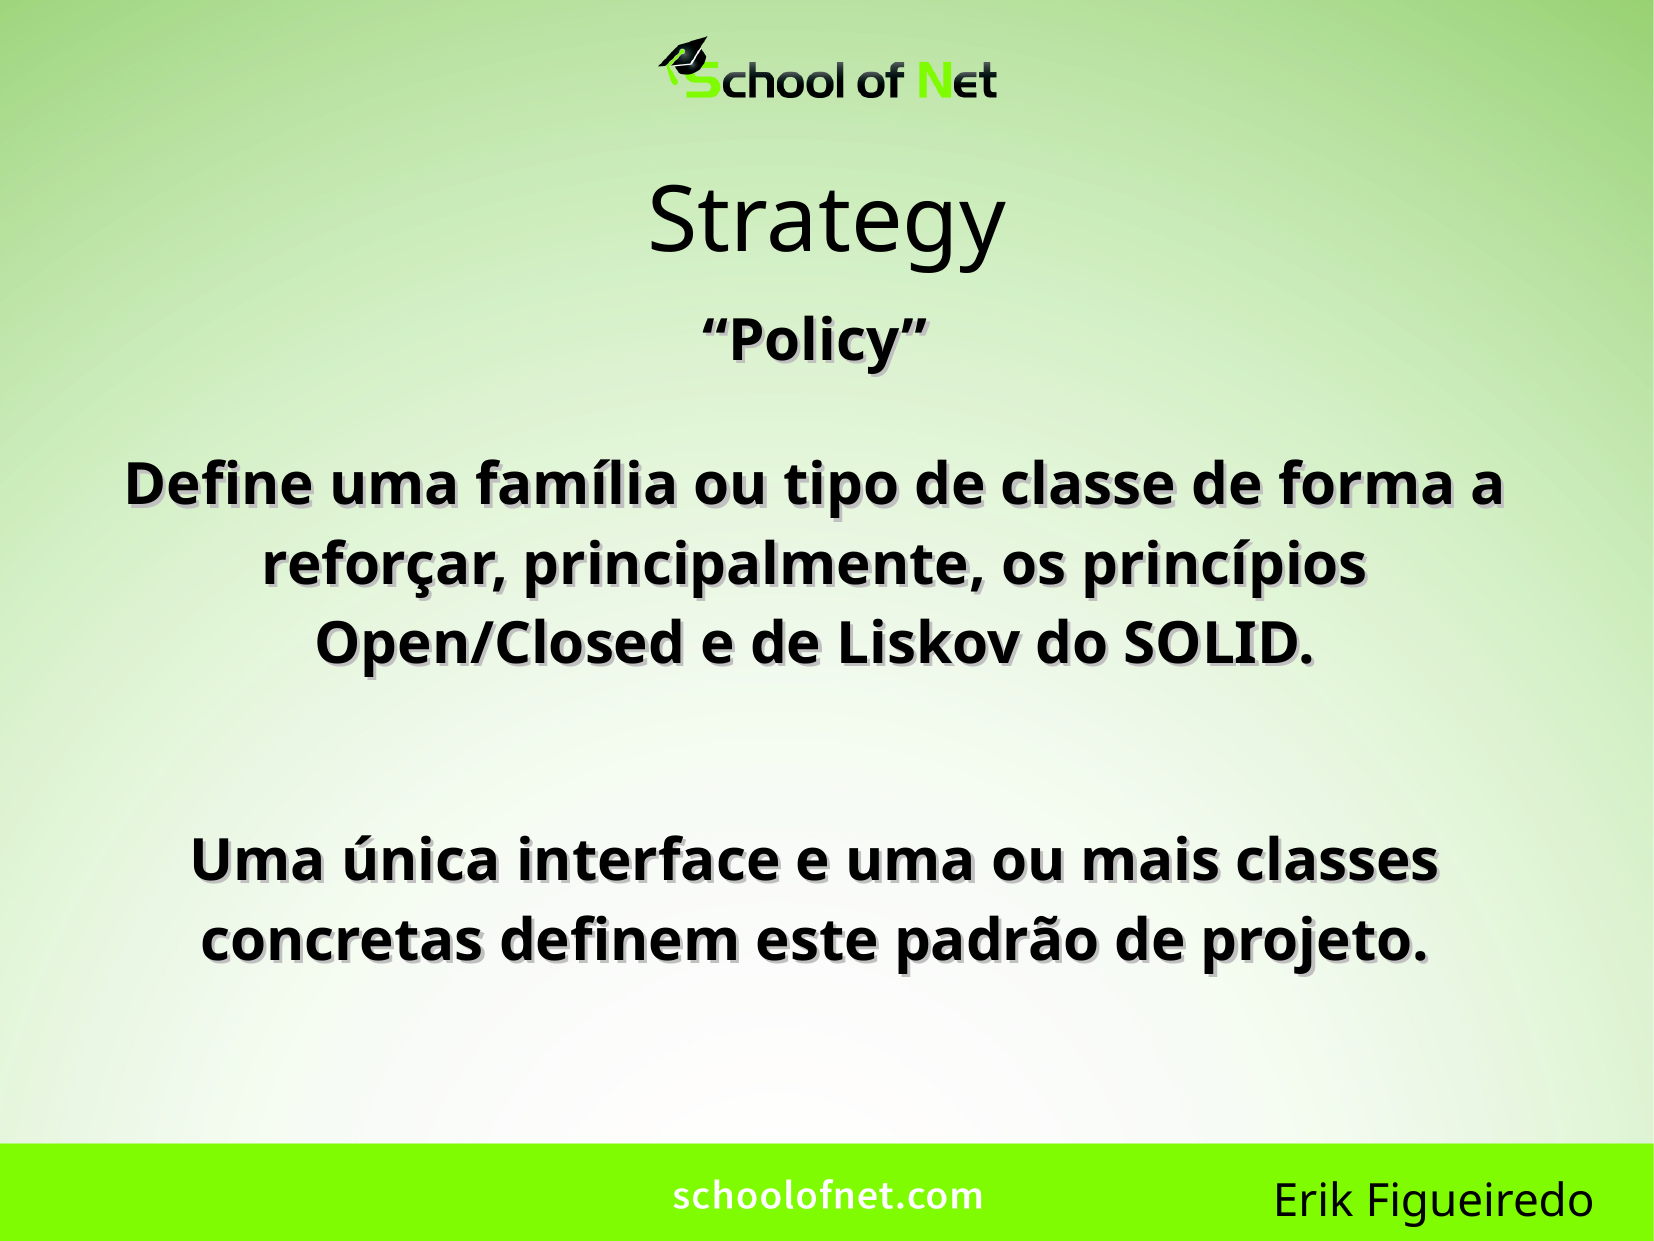

# Strategy
“Policy”
Define uma família ou tipo de classe de forma a reforçar, principalmente, os princípios Open/Closed e de Liskov do SOLID.
Uma única interface e uma ou mais classes concretas definem este padrão de projeto.
Erik Figueiredo